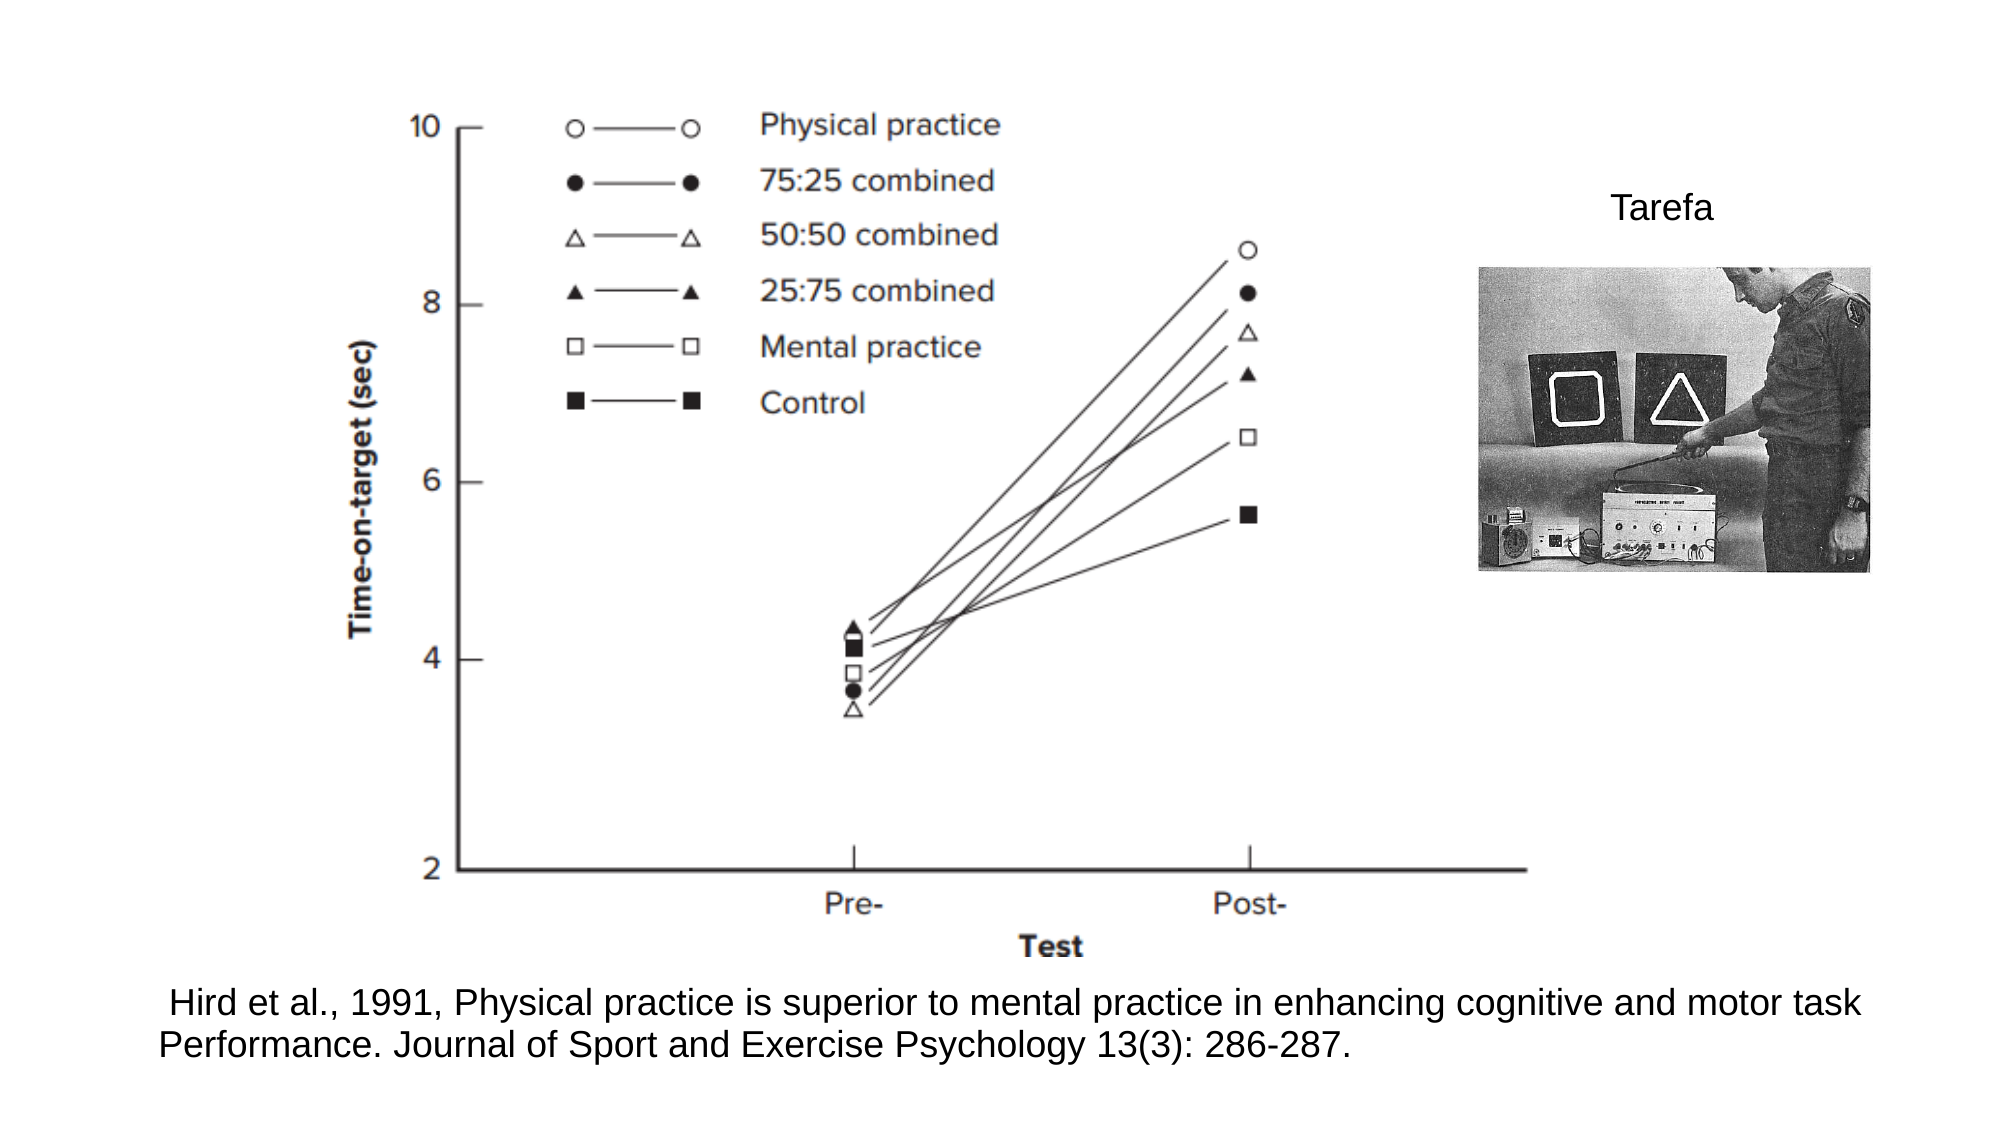

Tarefa
 Hird et al., 1991, Physical practice is superior to mental practice in enhancing cognitive and motor task
Performance. Journal of Sport and Exercise Psychology 13(3): 286-287.